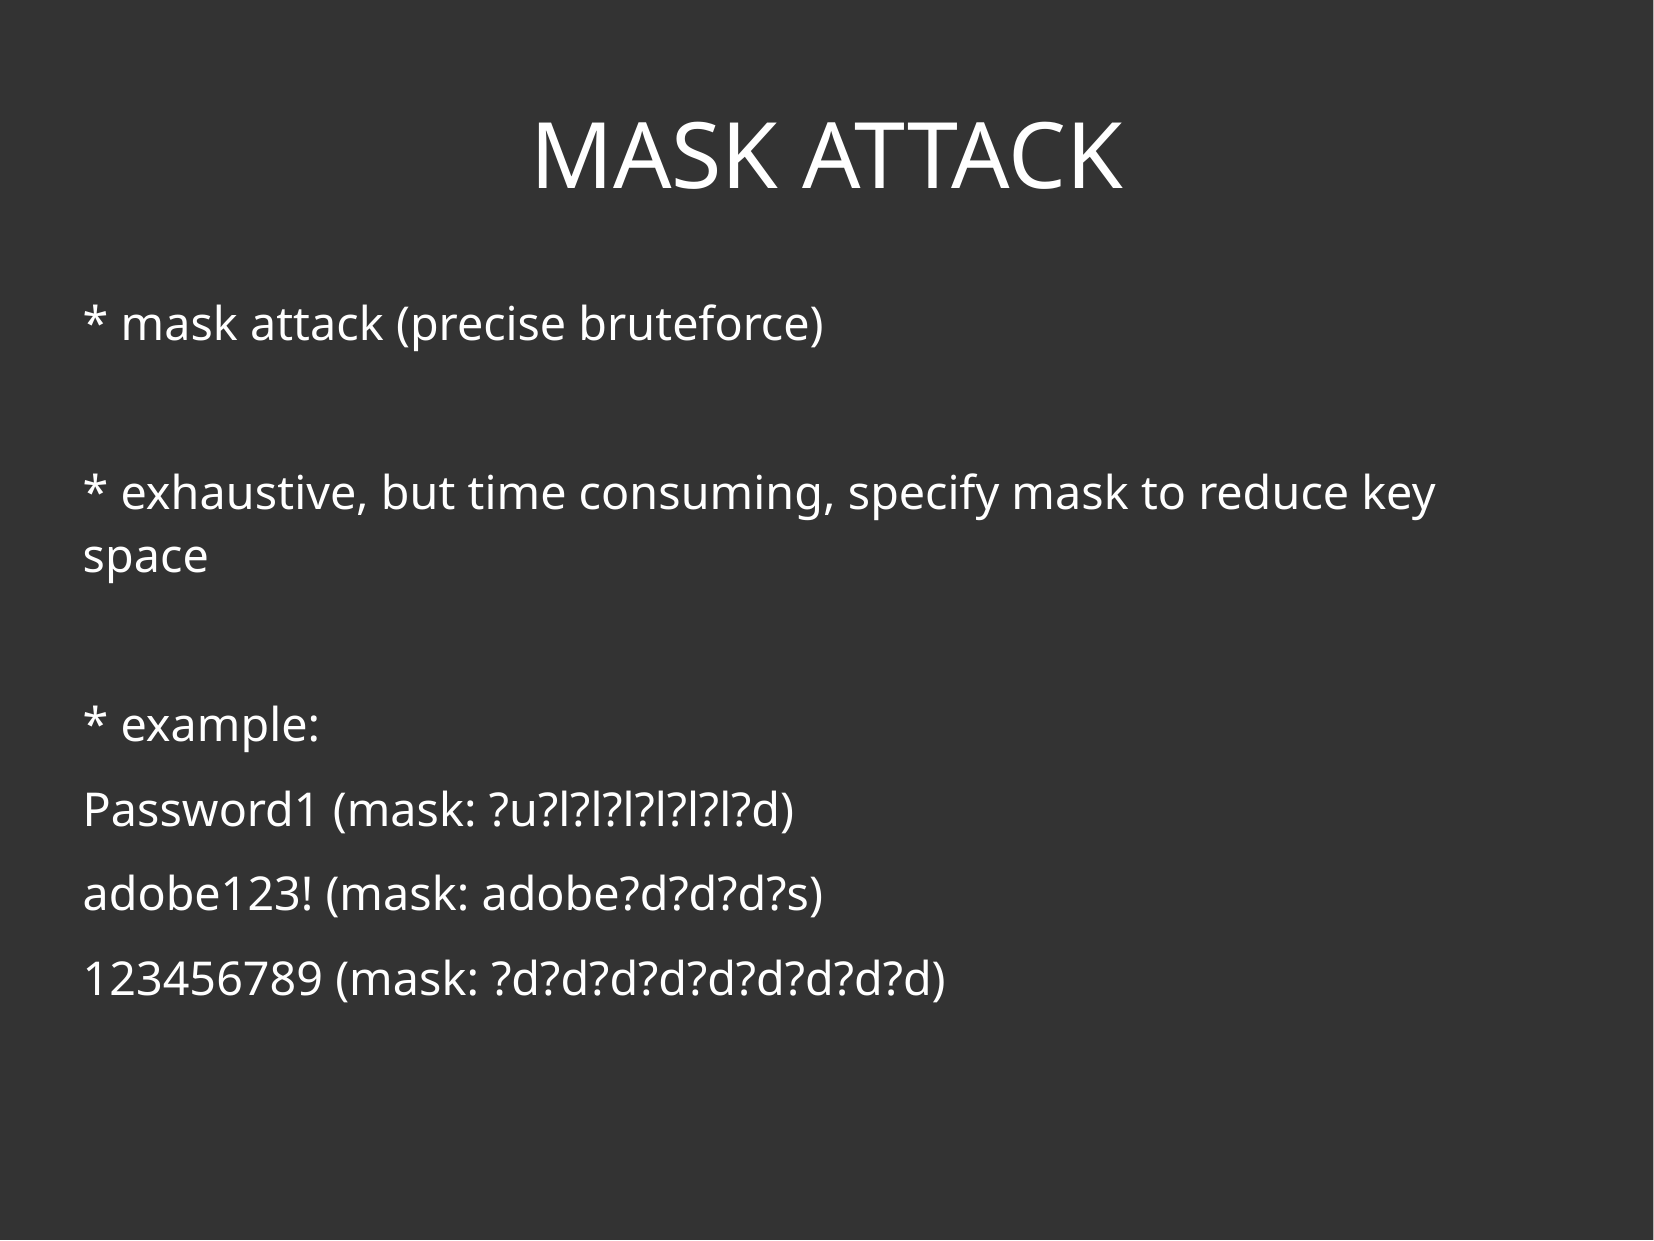

# MASK ATTACK
* mask attack (precise bruteforce)
* exhaustive, but time consuming, specify mask to reduce key space
* example:
Password1 (mask: ?u?l?l?l?l?l?l?d)
adobe123! (mask: adobe?d?d?d?s)
123456789 (mask: ?d?d?d?d?d?d?d?d?d)